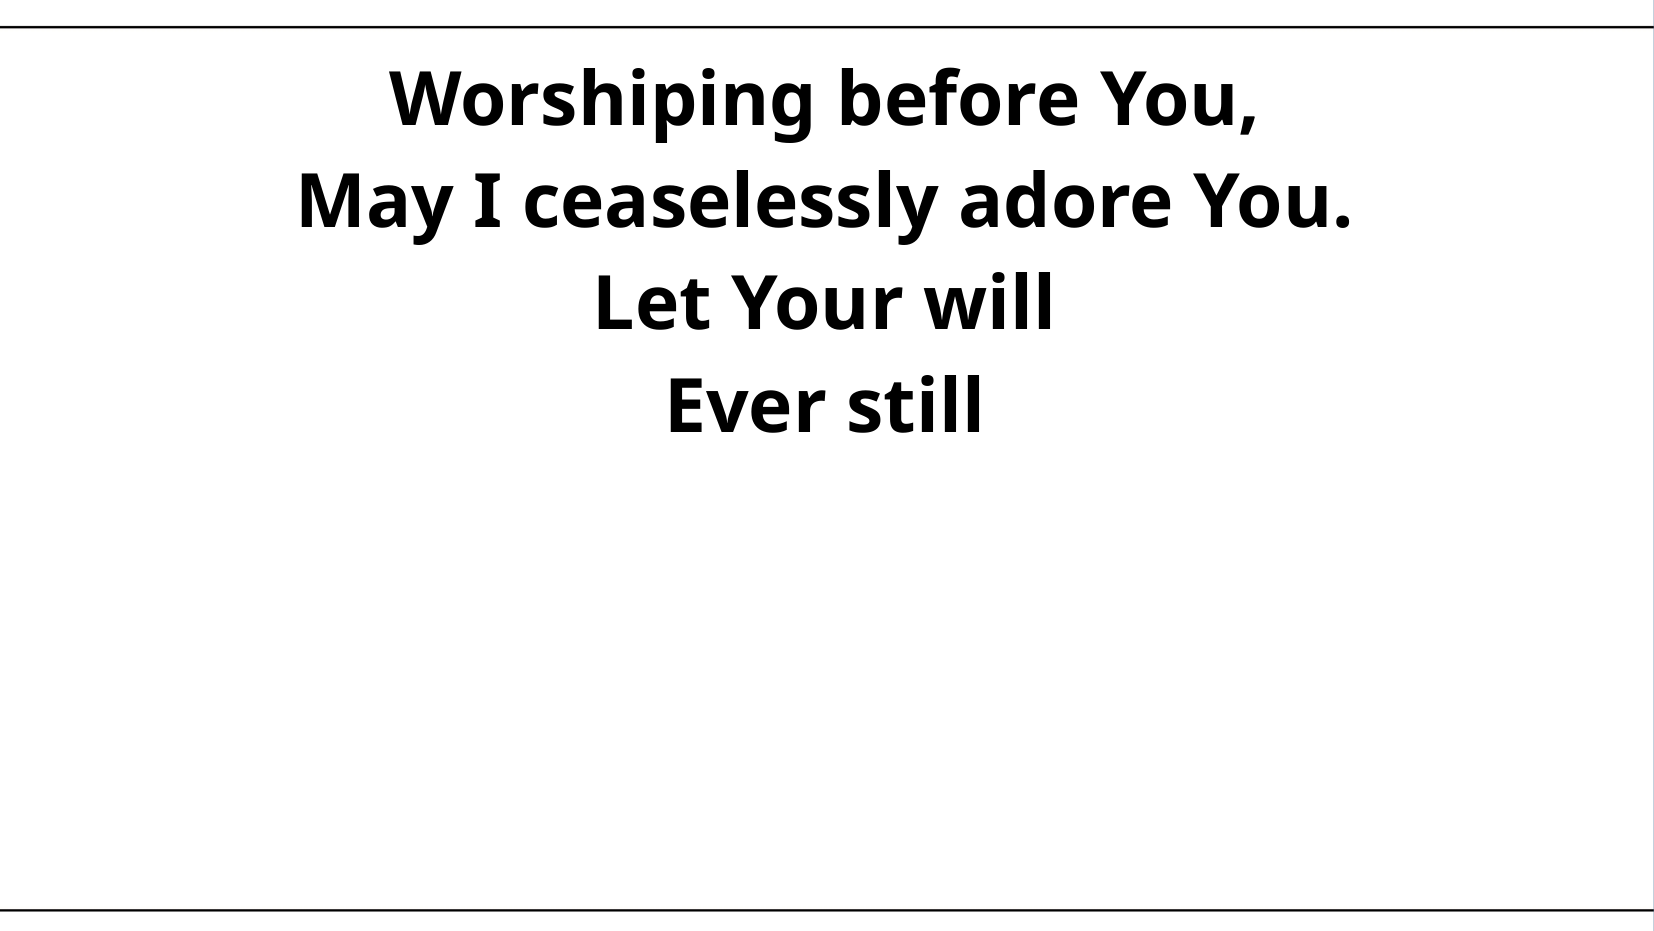

Worshiping before You,
May I ceaselessly adore You.
Let Your will
Ever still